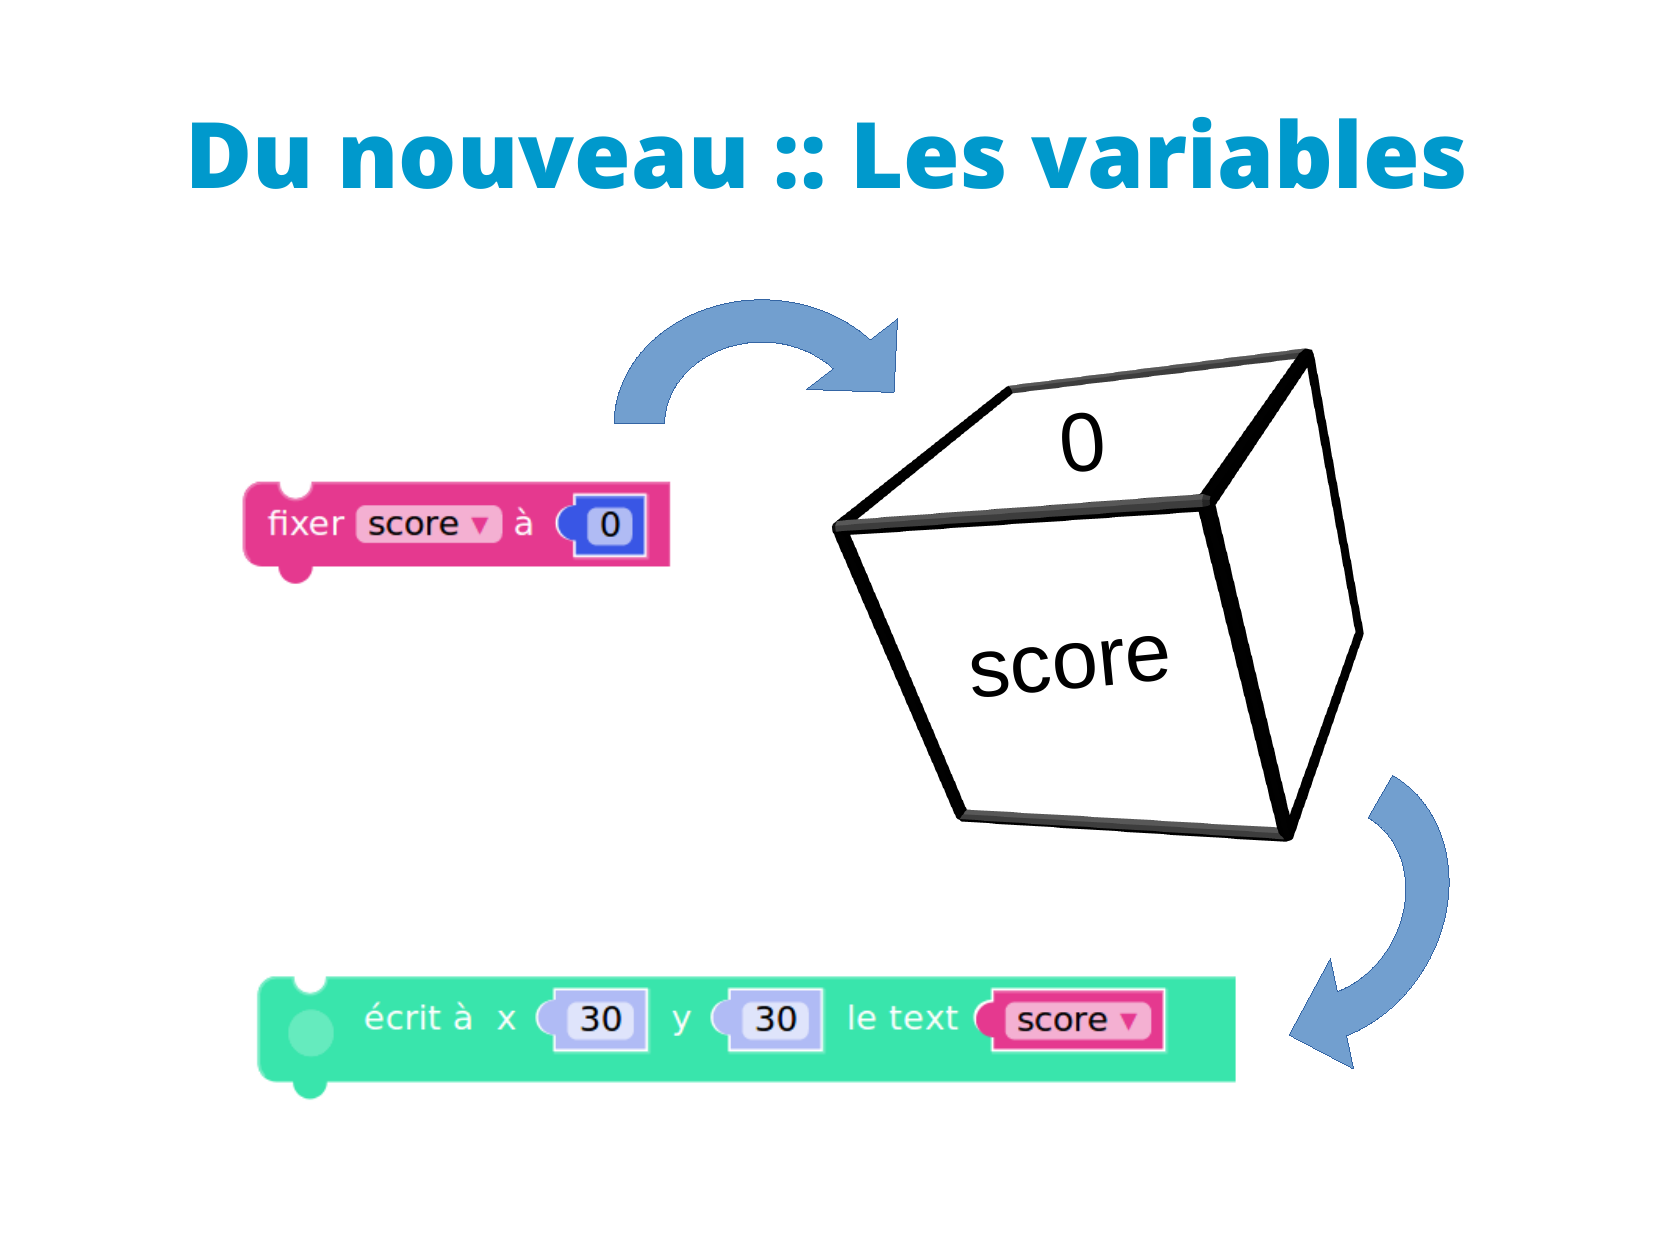

# Du nouveau :: Les variables
0
score